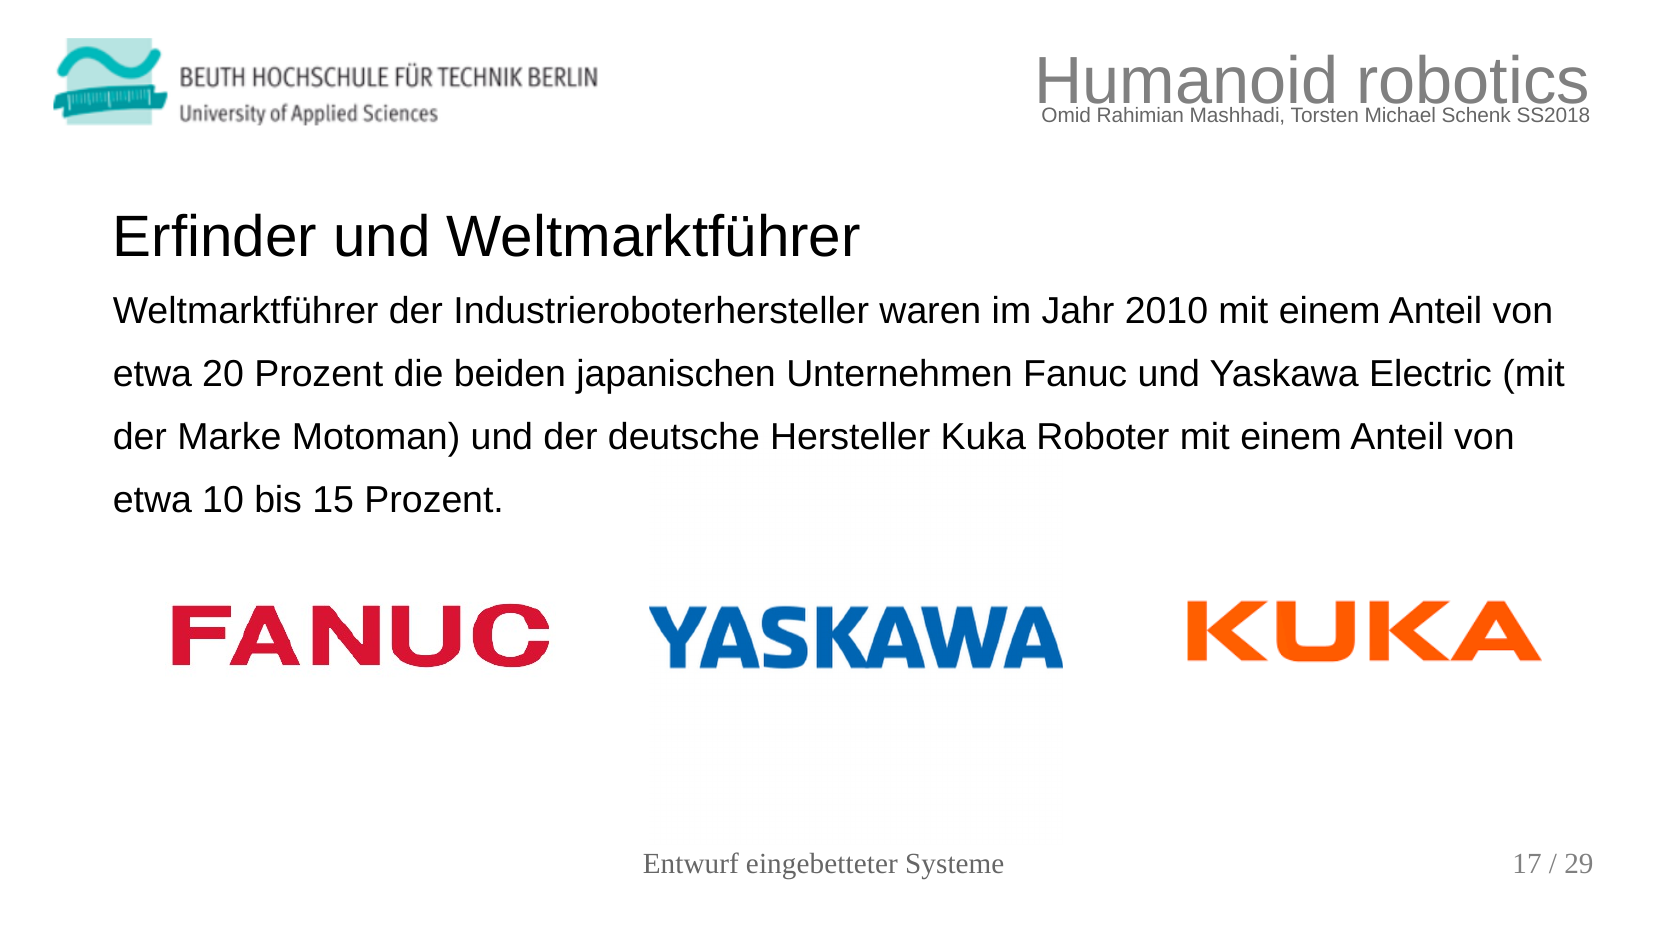

#
Humanoid robotics
Omid Rahimian Mashhadi, Torsten Michael Schenk SS2018
Erfinder und Weltmarktführer
Weltmarktführer der Industrieroboterhersteller waren im Jahr 2010 mit einem Anteil von etwa 20 Prozent die beiden japanischen Unternehmen Fanuc und Yaskawa Electric (mit der Marke Motoman) und der deutsche Hersteller Kuka Roboter mit einem Anteil von etwa 10 bis 15 Prozent.
 / 29
Entwurf eingebetteter Systeme
17